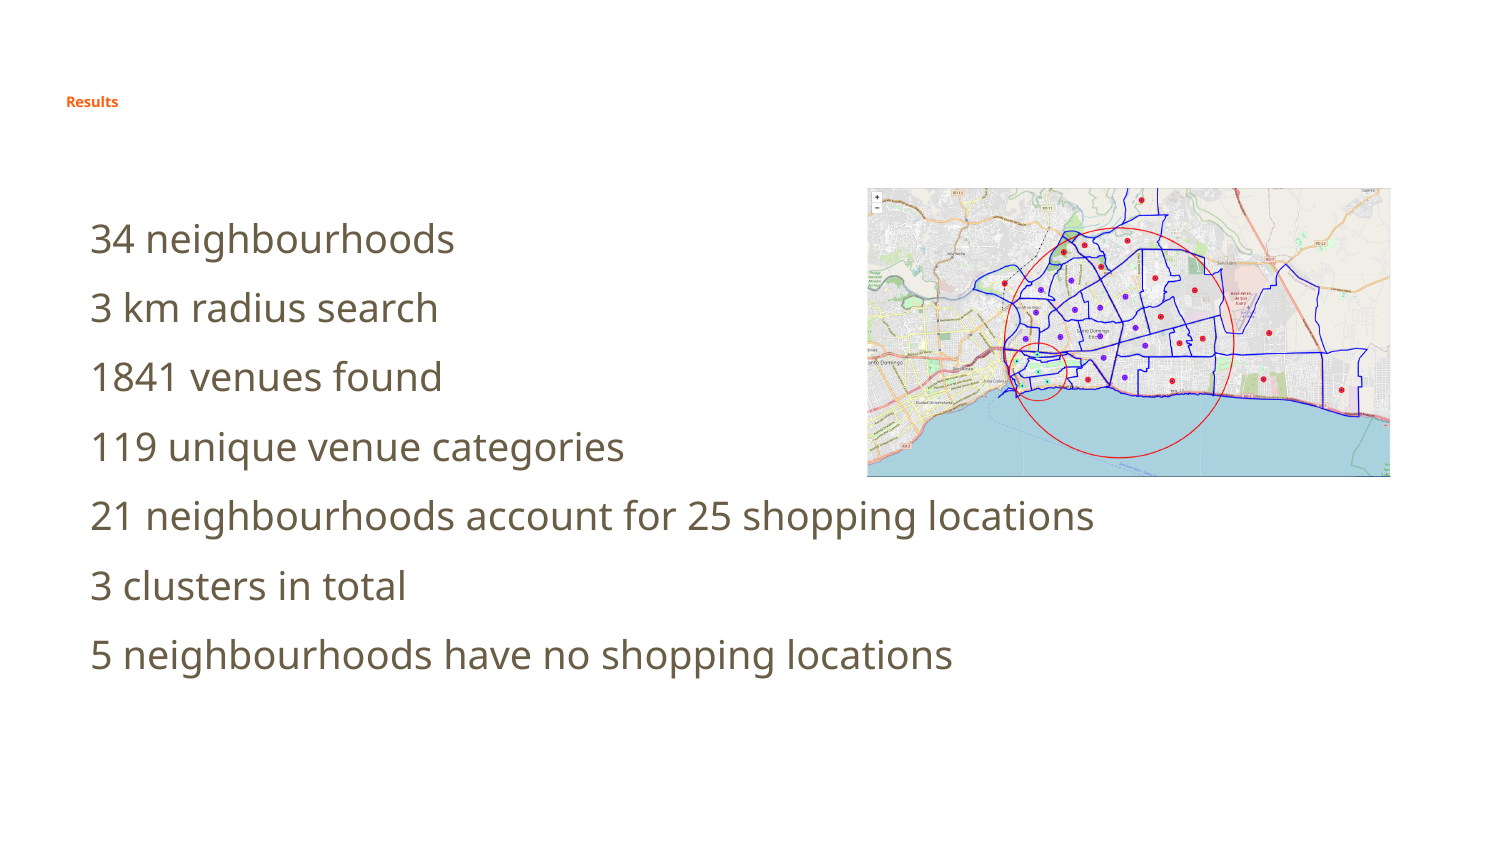

# Results
34 neighbourhoods
3 km radius search
1841 venues found
119 unique venue categories
21 neighbourhoods account for 25 shopping locations
3 clusters in total
5 neighbourhoods have no shopping locations